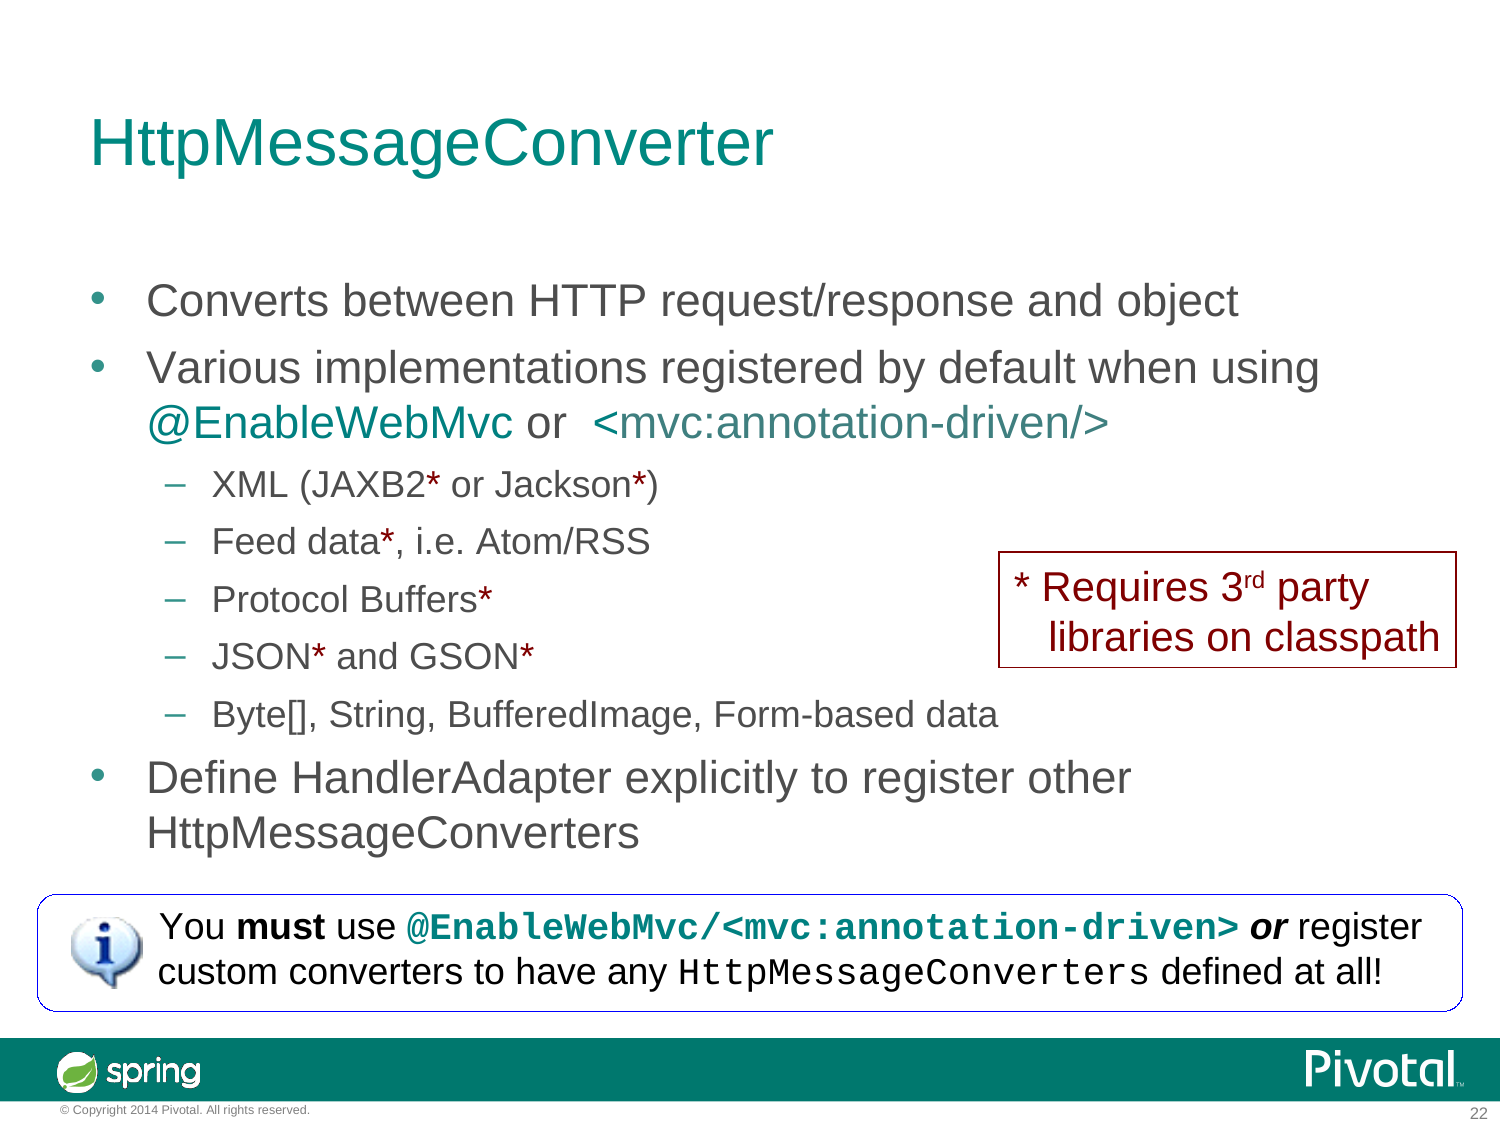

# HttpMessageConverter
Converts between HTTP request/response and object
Various implementations registered by default when using @EnableWebMvc or <mvc:annotation-driven/>
XML (JAXB2* or Jackson*)
Feed data*, i.e. Atom/RSS
Protocol Buffers*
JSON* and GSON*
Byte[], String, BufferedImage, Form-based data
Define HandlerAdapter explicitly to register other HttpMessageConverters
* Requires 3rd party
 libraries on classpath
You must use @EnableWebMvc/<mvc:annotation-driven> or register custom converters to have any HttpMessageConverters defined at all!